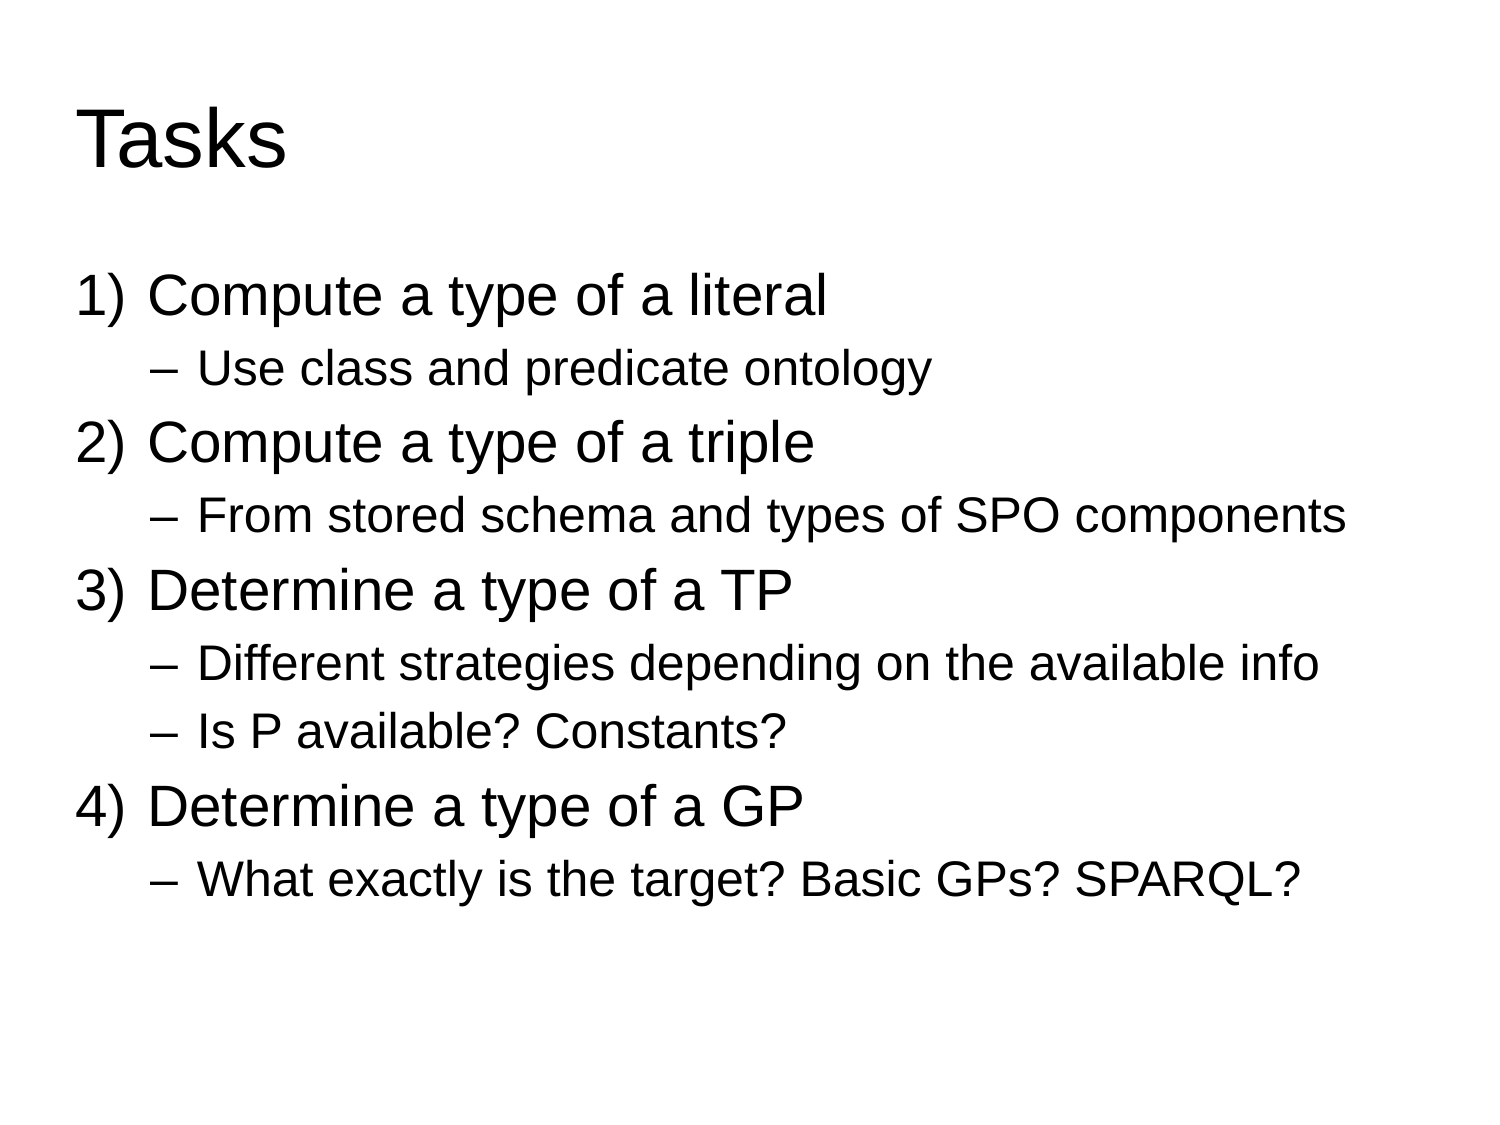

# Tasks
 Compute a type of a literal
Use class and predicate ontology
 Compute a type of a triple
From stored schema and types of SPO components
 Determine a type of a TP
Different strategies depending on the available info
Is P available? Constants?
 Determine a type of a GP
What exactly is the target? Basic GPs? SPARQL?